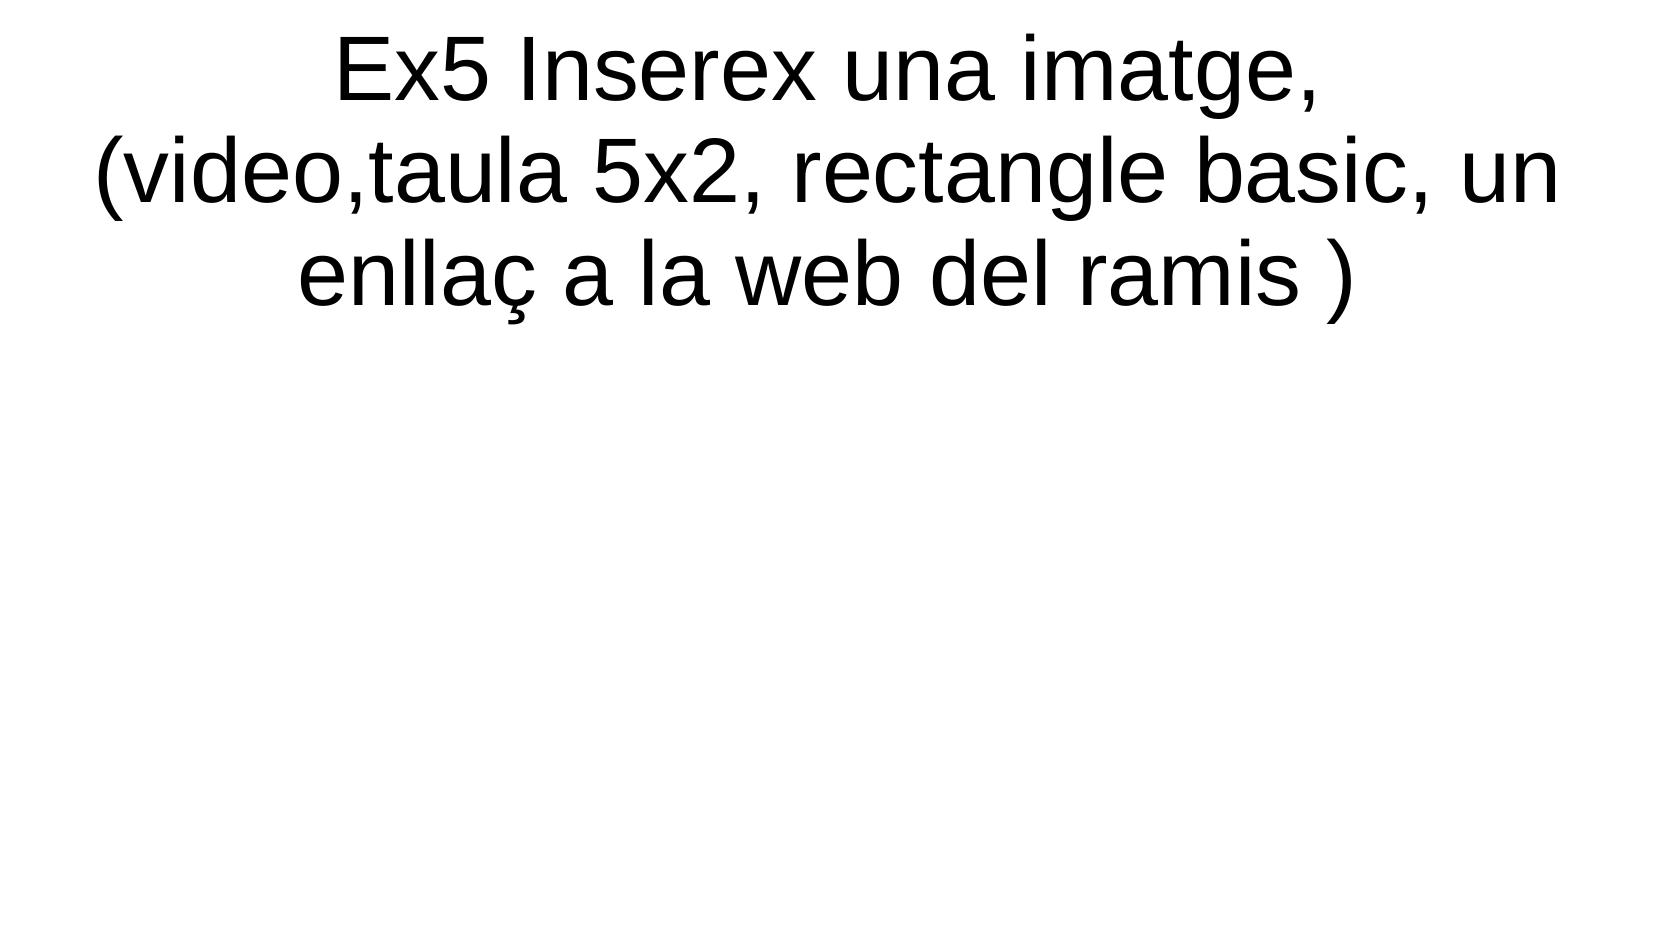

# Ex5 Inserex una imatge, (video,taula 5x2, rectangle basic, un enllaç a la web del ramis )